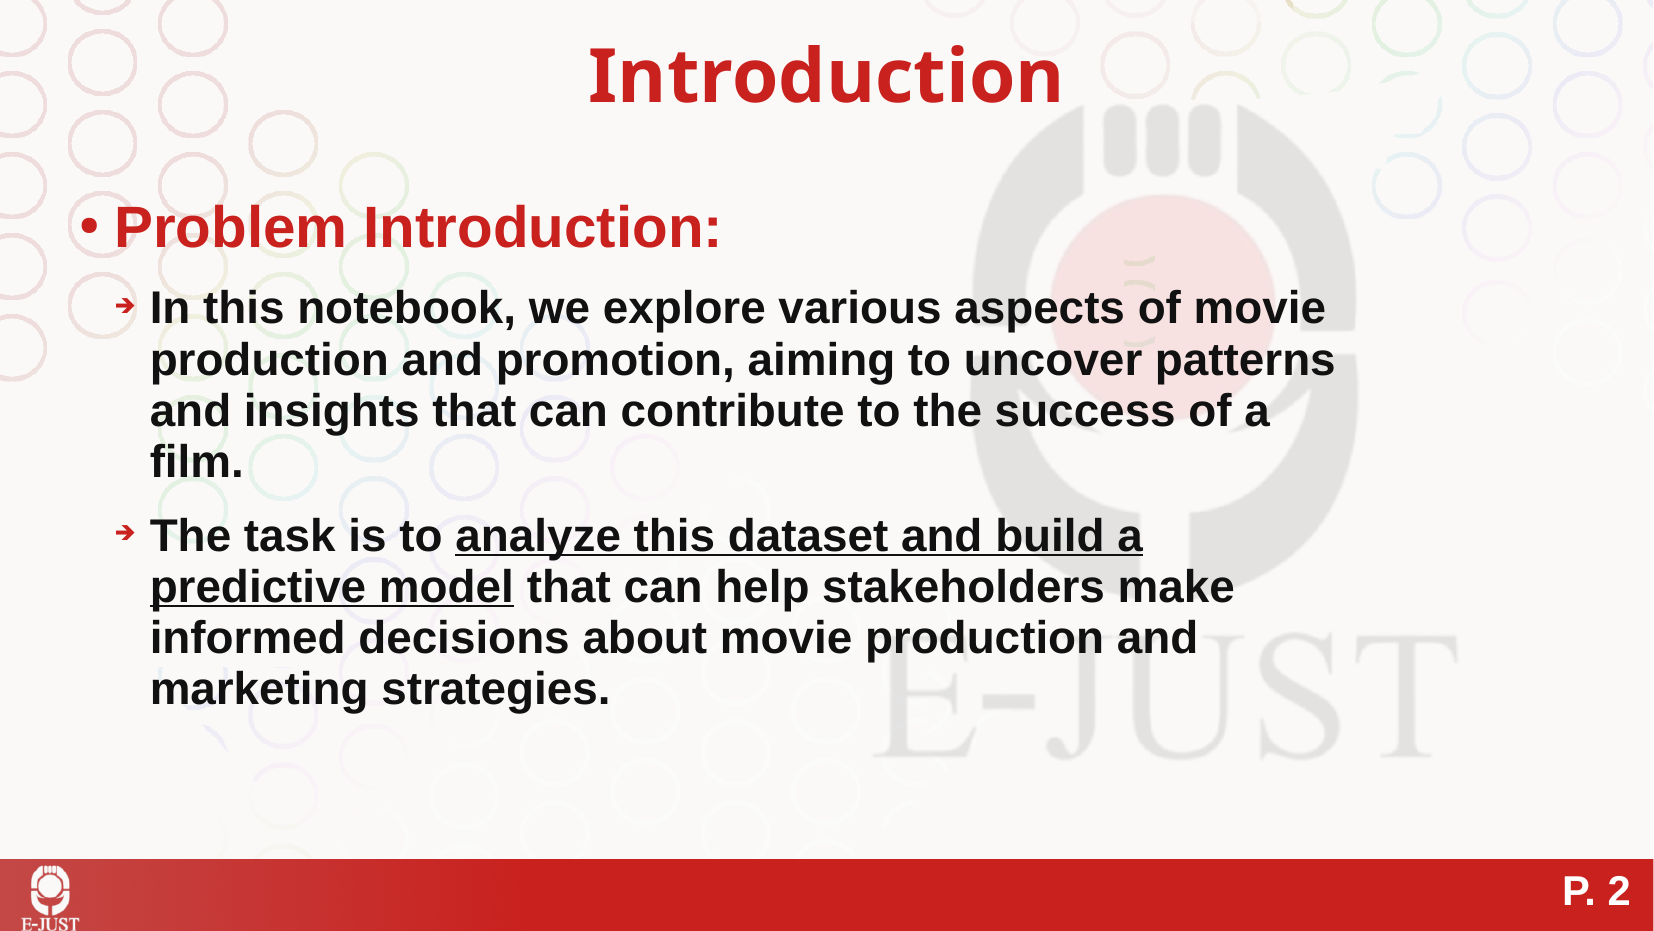

Introduction
Problem Introduction:
In this notebook, we explore various aspects of movie production and promotion, aiming to uncover patterns and insights that can contribute to the success of a film.
The task is to analyze this dataset and build a predictive model that can help stakeholders make informed decisions about movie production and marketing strategies.
P.